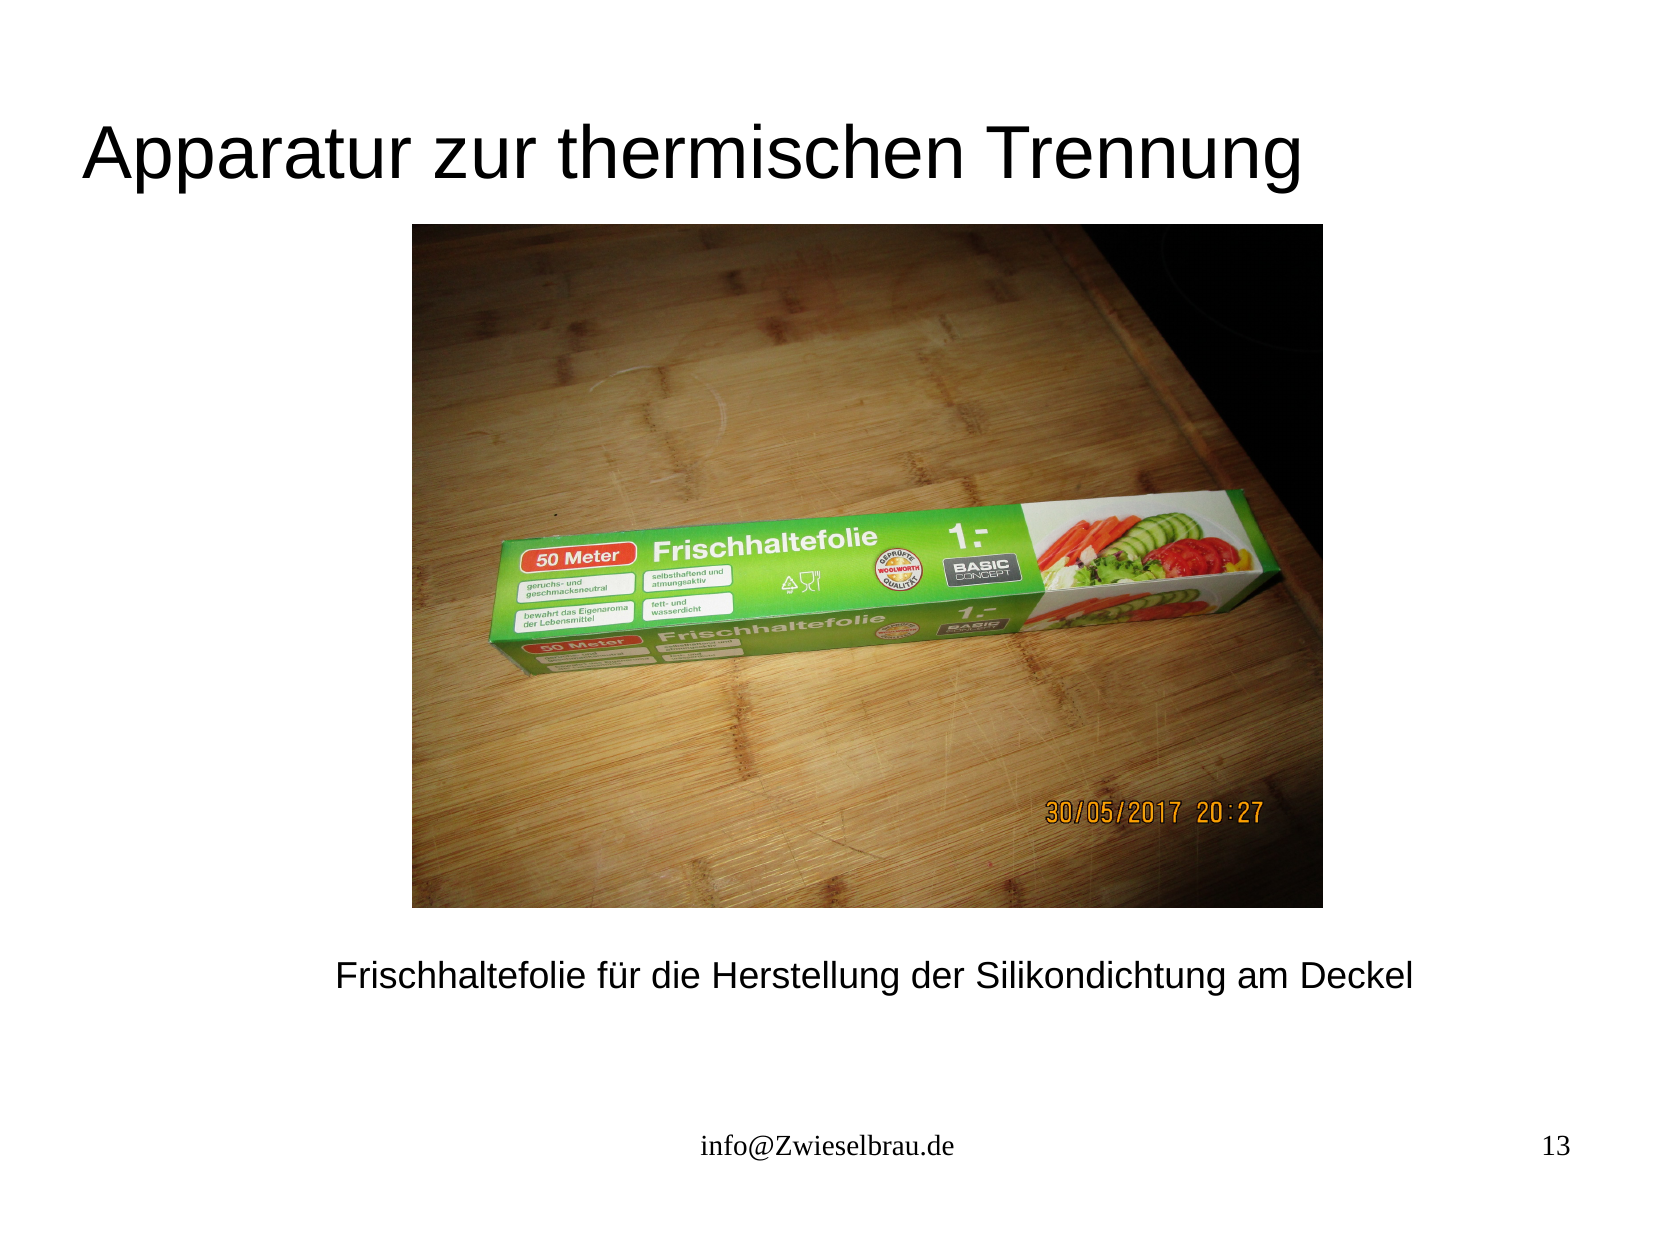

# Apparatur zur thermischen Trennung
Frischhaltefolie für die Herstellung der Silikondichtung am Deckel
info@Zwieselbrau.de
13